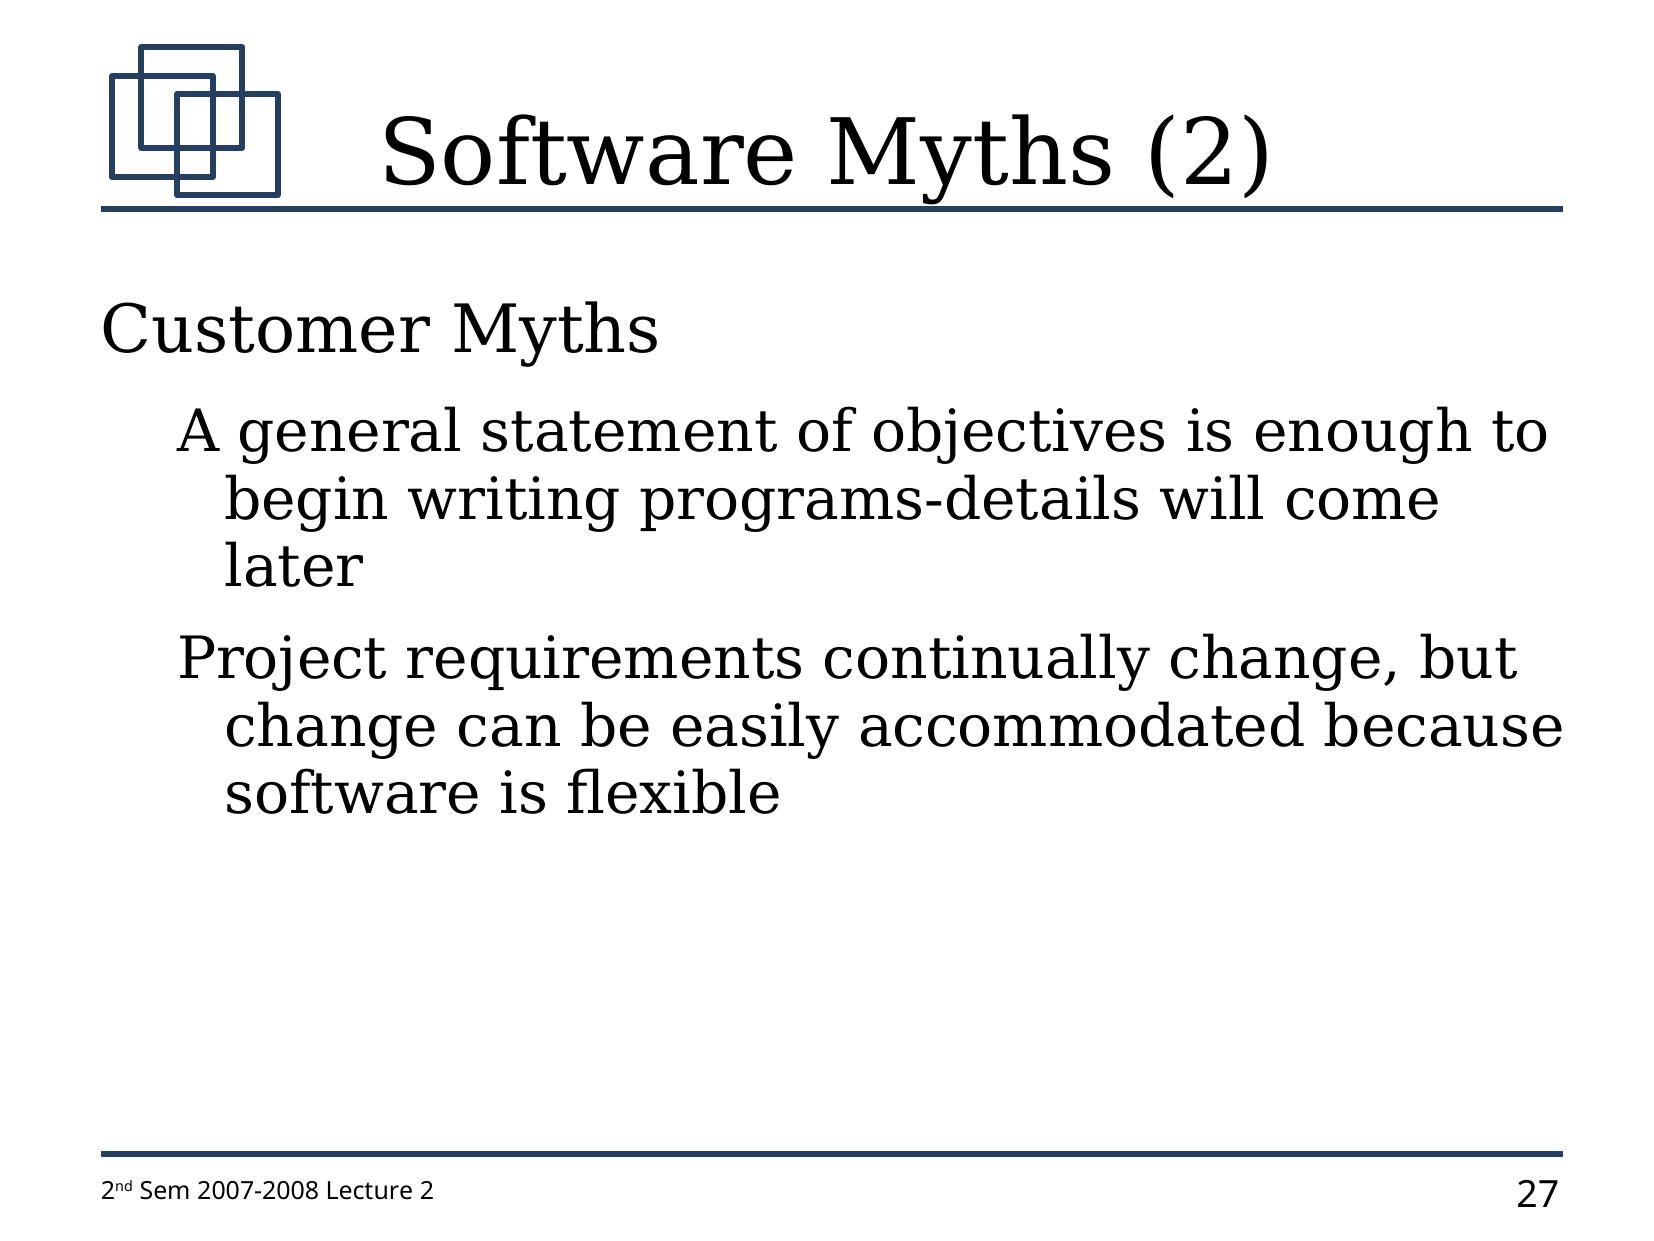

# Software Myths (2)
Customer Myths
A general statement of objectives is enough to begin writing programs-details will come later
Project requirements continually change, but change can be easily accommodated because software is flexible